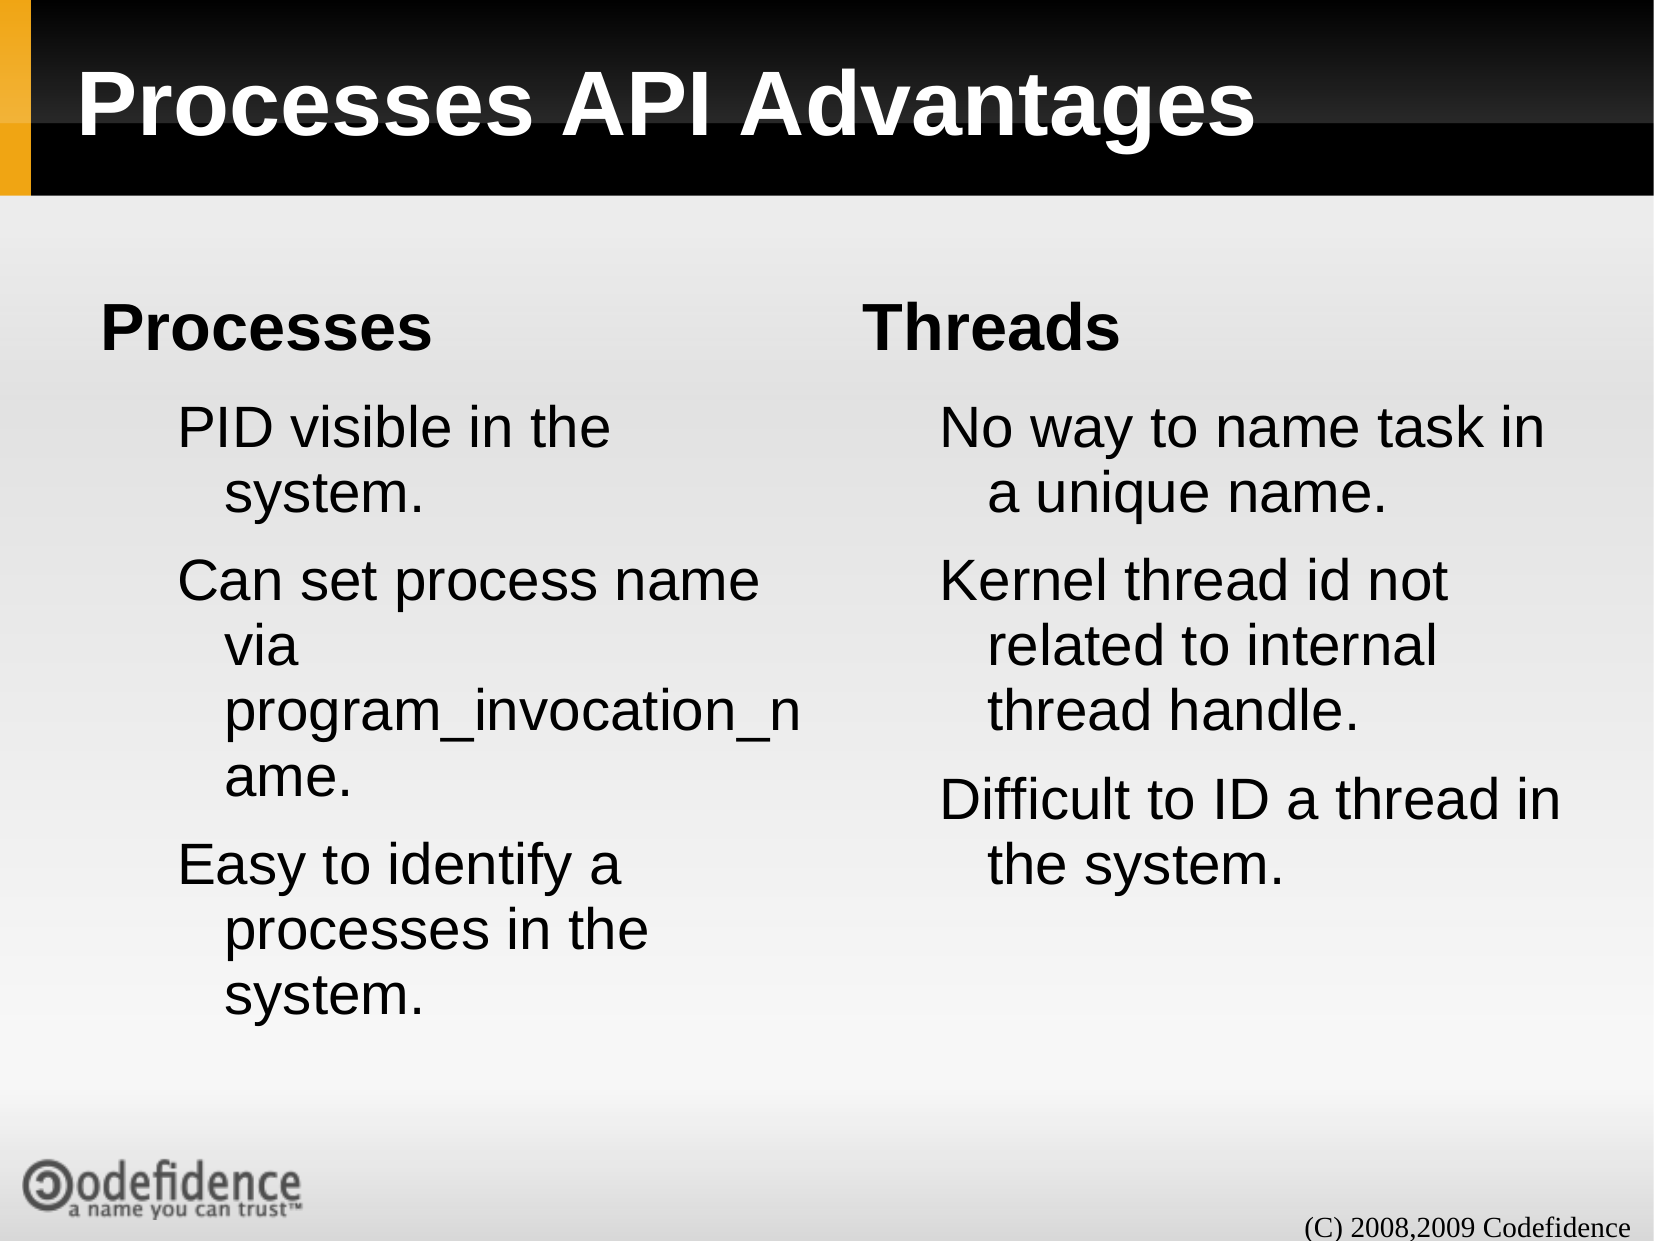

# Processes API Advantages
Processes
PID visible in the system.
Can set process name via program_invocation_name.
Easy to identify a processes in the system.
Threads
No way to name task in a unique name.
Kernel thread id not related to internal thread handle.
Difficult to ID a thread in the system.